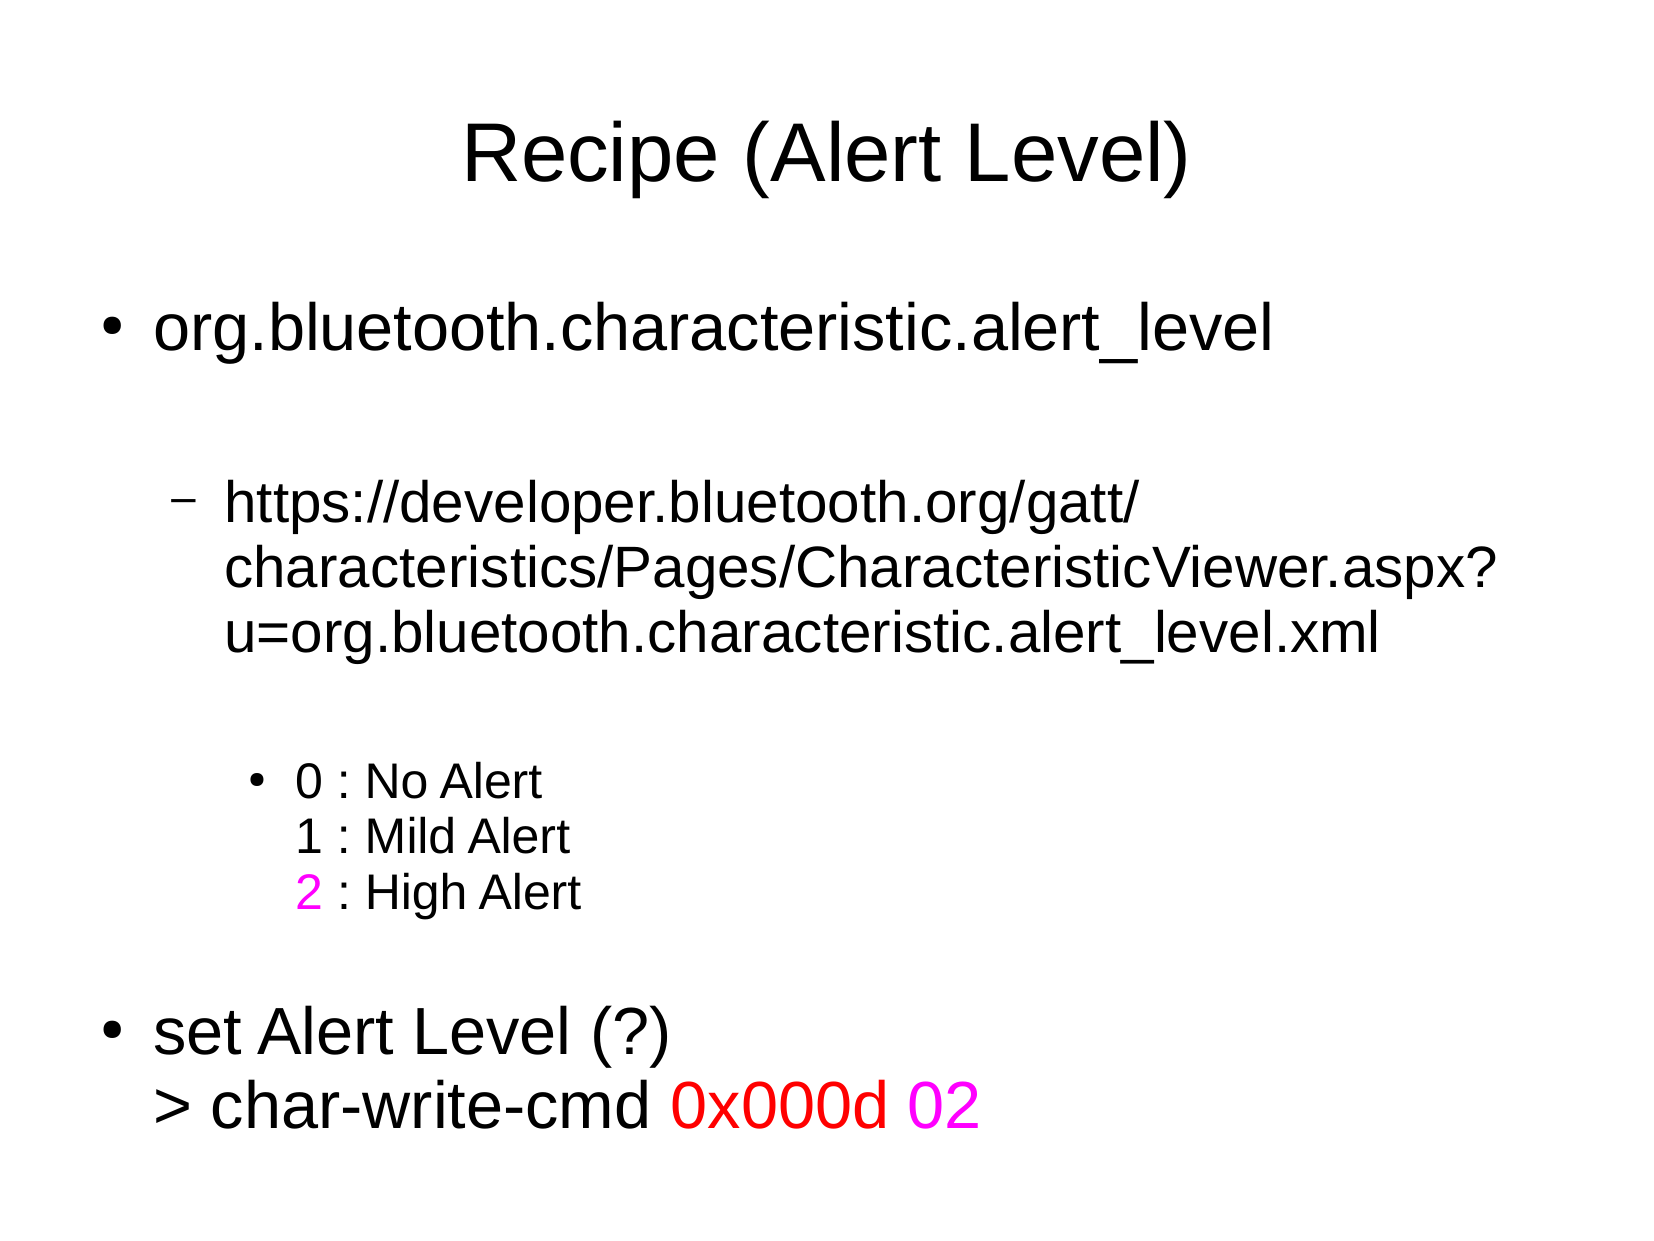

# Recipe (Alert Level)
org.bluetooth.characteristic.alert_level
https://developer.bluetooth.org/gatt/characteristics/Pages/CharacteristicViewer.aspx?u=org.bluetooth.characteristic.alert_level.xml
0 : No Alert
1 : Mild Alert
2 : High Alert
set Alert Level (?)
> char-write-cmd 0x000d 02